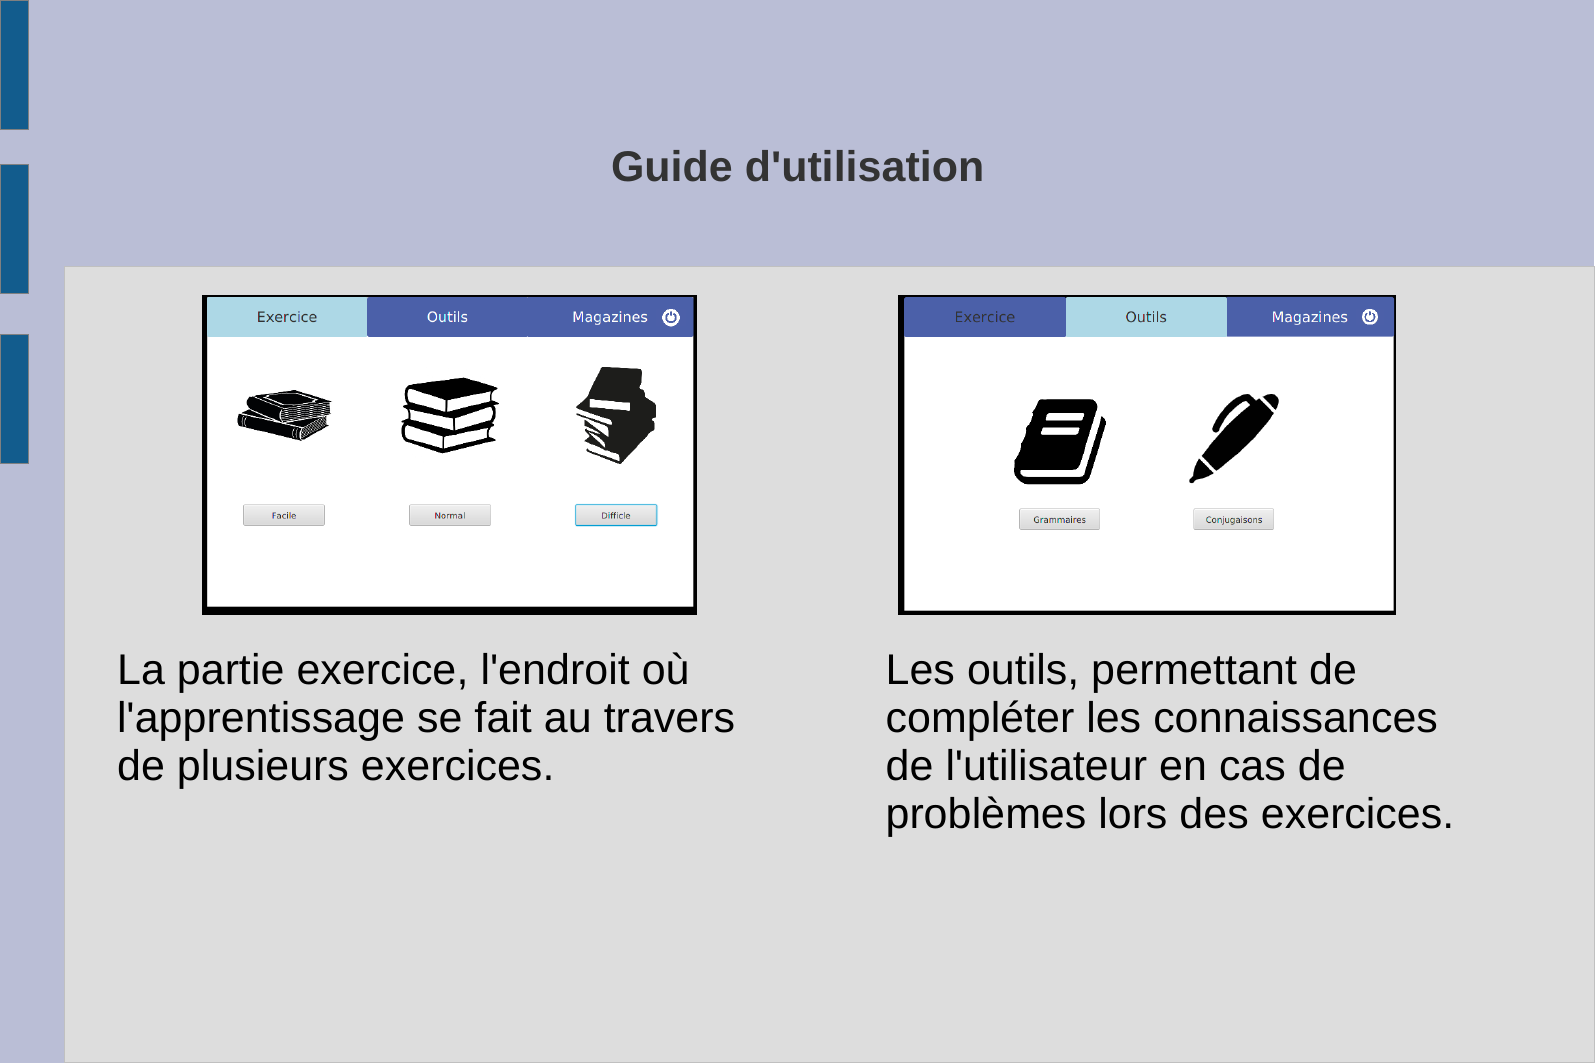

# Guide d'utilisation
La partie exercice, l'endroit où l'apprentissage se fait au travers de plusieurs exercices.
Les outils, permettant de compléter les connaissances de l'utilisateur en cas de problèmes lors des exercices.